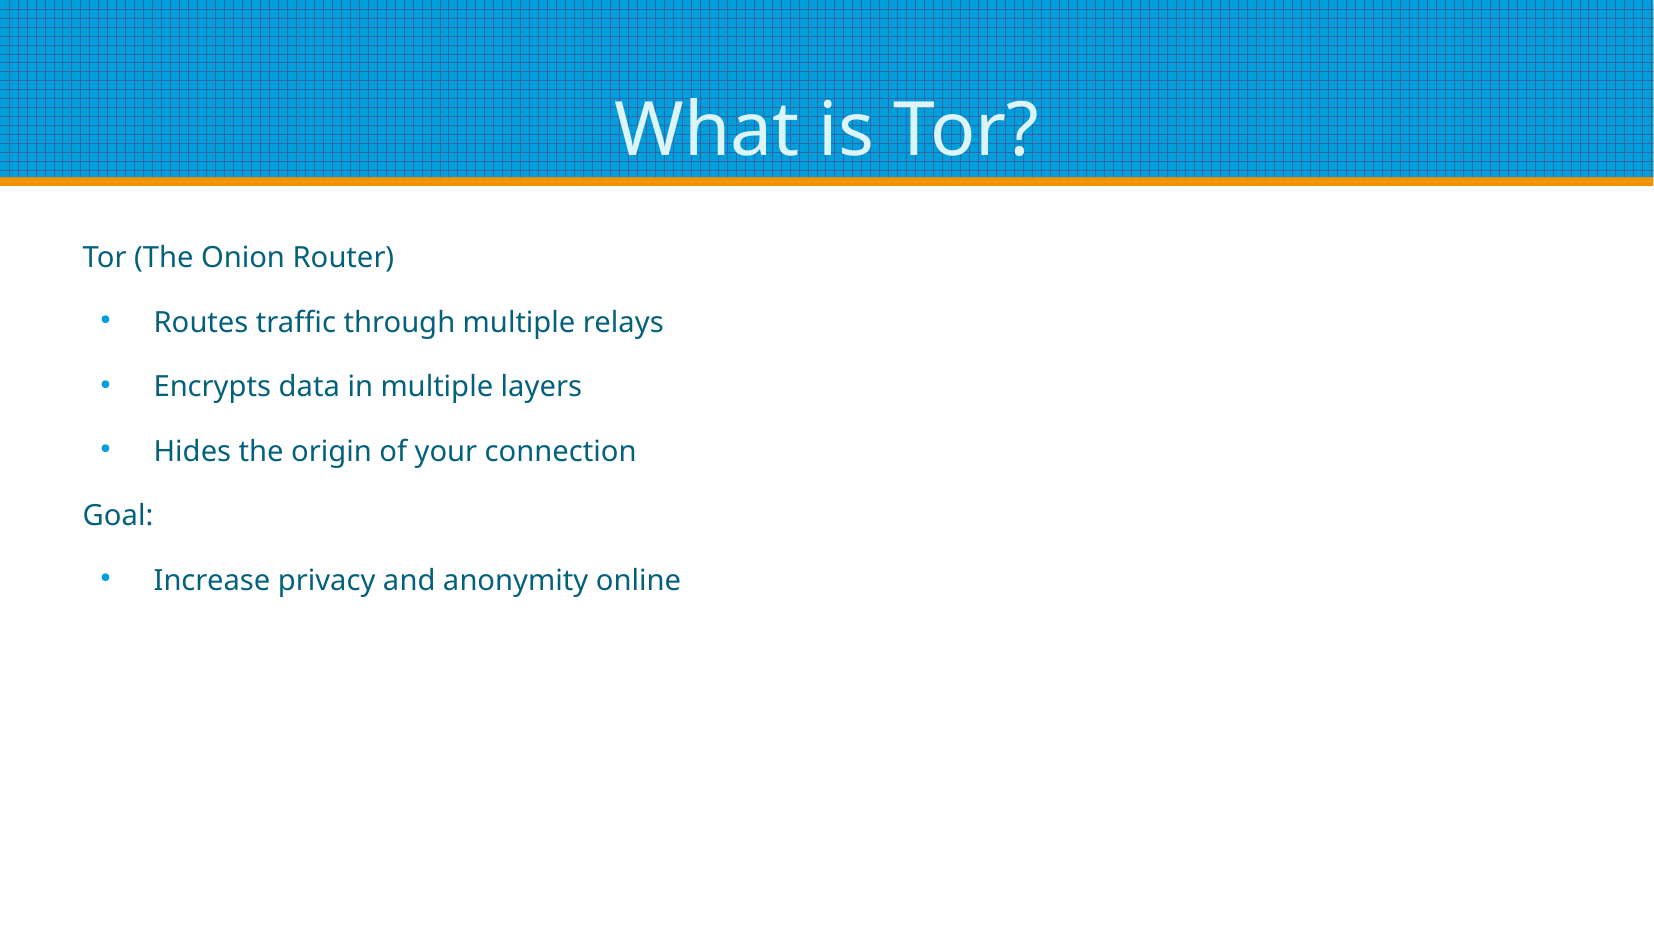

# What is Tor?
Tor (The Onion Router)
Routes traffic through multiple relays
Encrypts data in multiple layers
Hides the origin of your connection
Goal:
Increase privacy and anonymity online